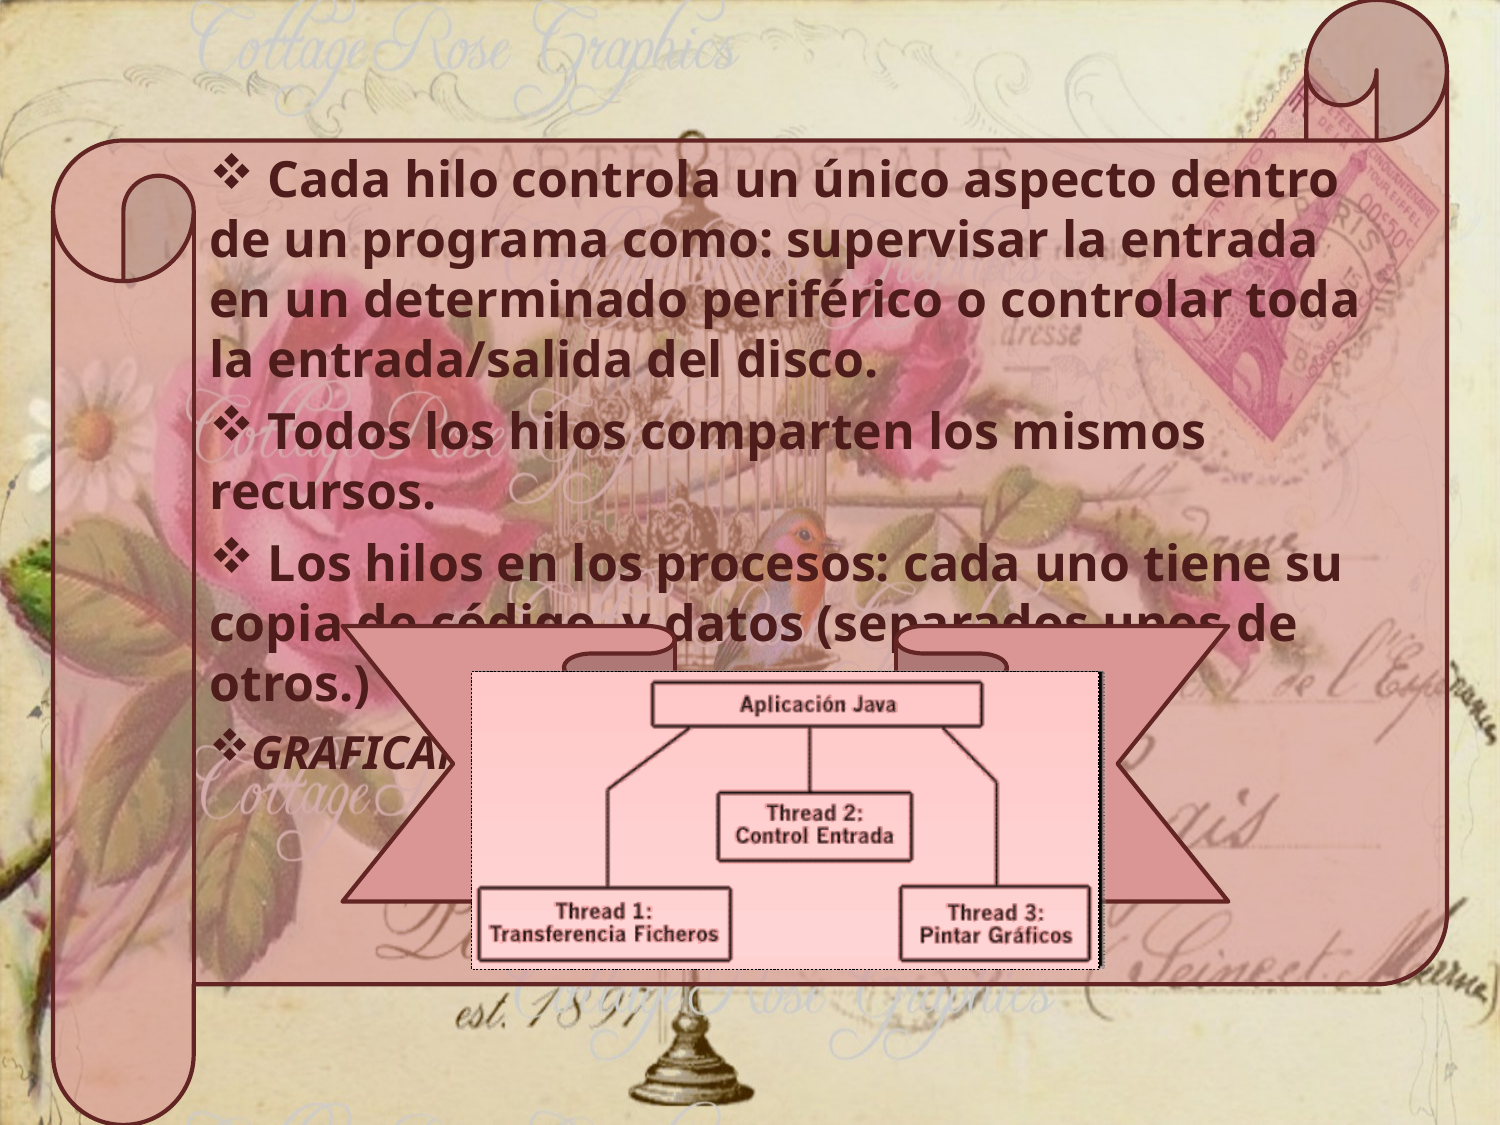

Cada hilo controla un único aspecto dentro de un programa como: supervisar la entrada en un determinado periférico o controlar toda la entrada/salida del disco.
 Todos los hilos comparten los mismos recursos.
 Los hilos en los procesos: cada uno tiene su copia de código y datos (separados unos de otros.)
GRAFICAMENTE:
#